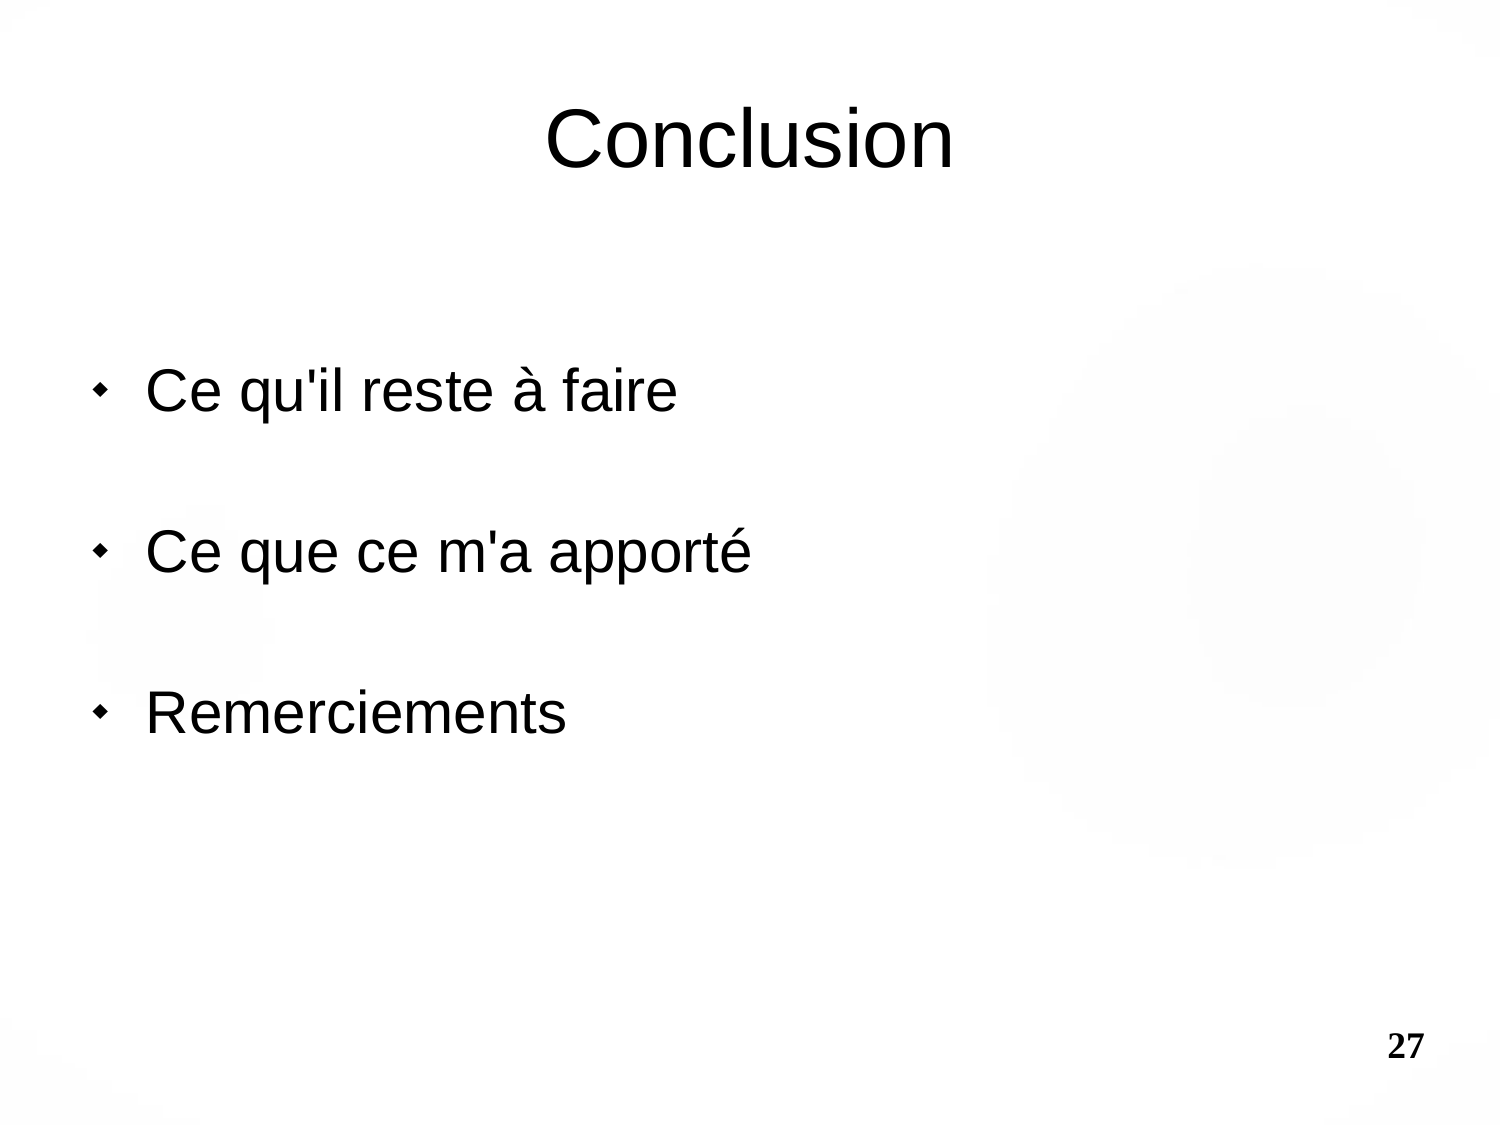

# Conclusion
Ce qu'il reste à faire
Ce que ce m'a apporté
Remerciements
27